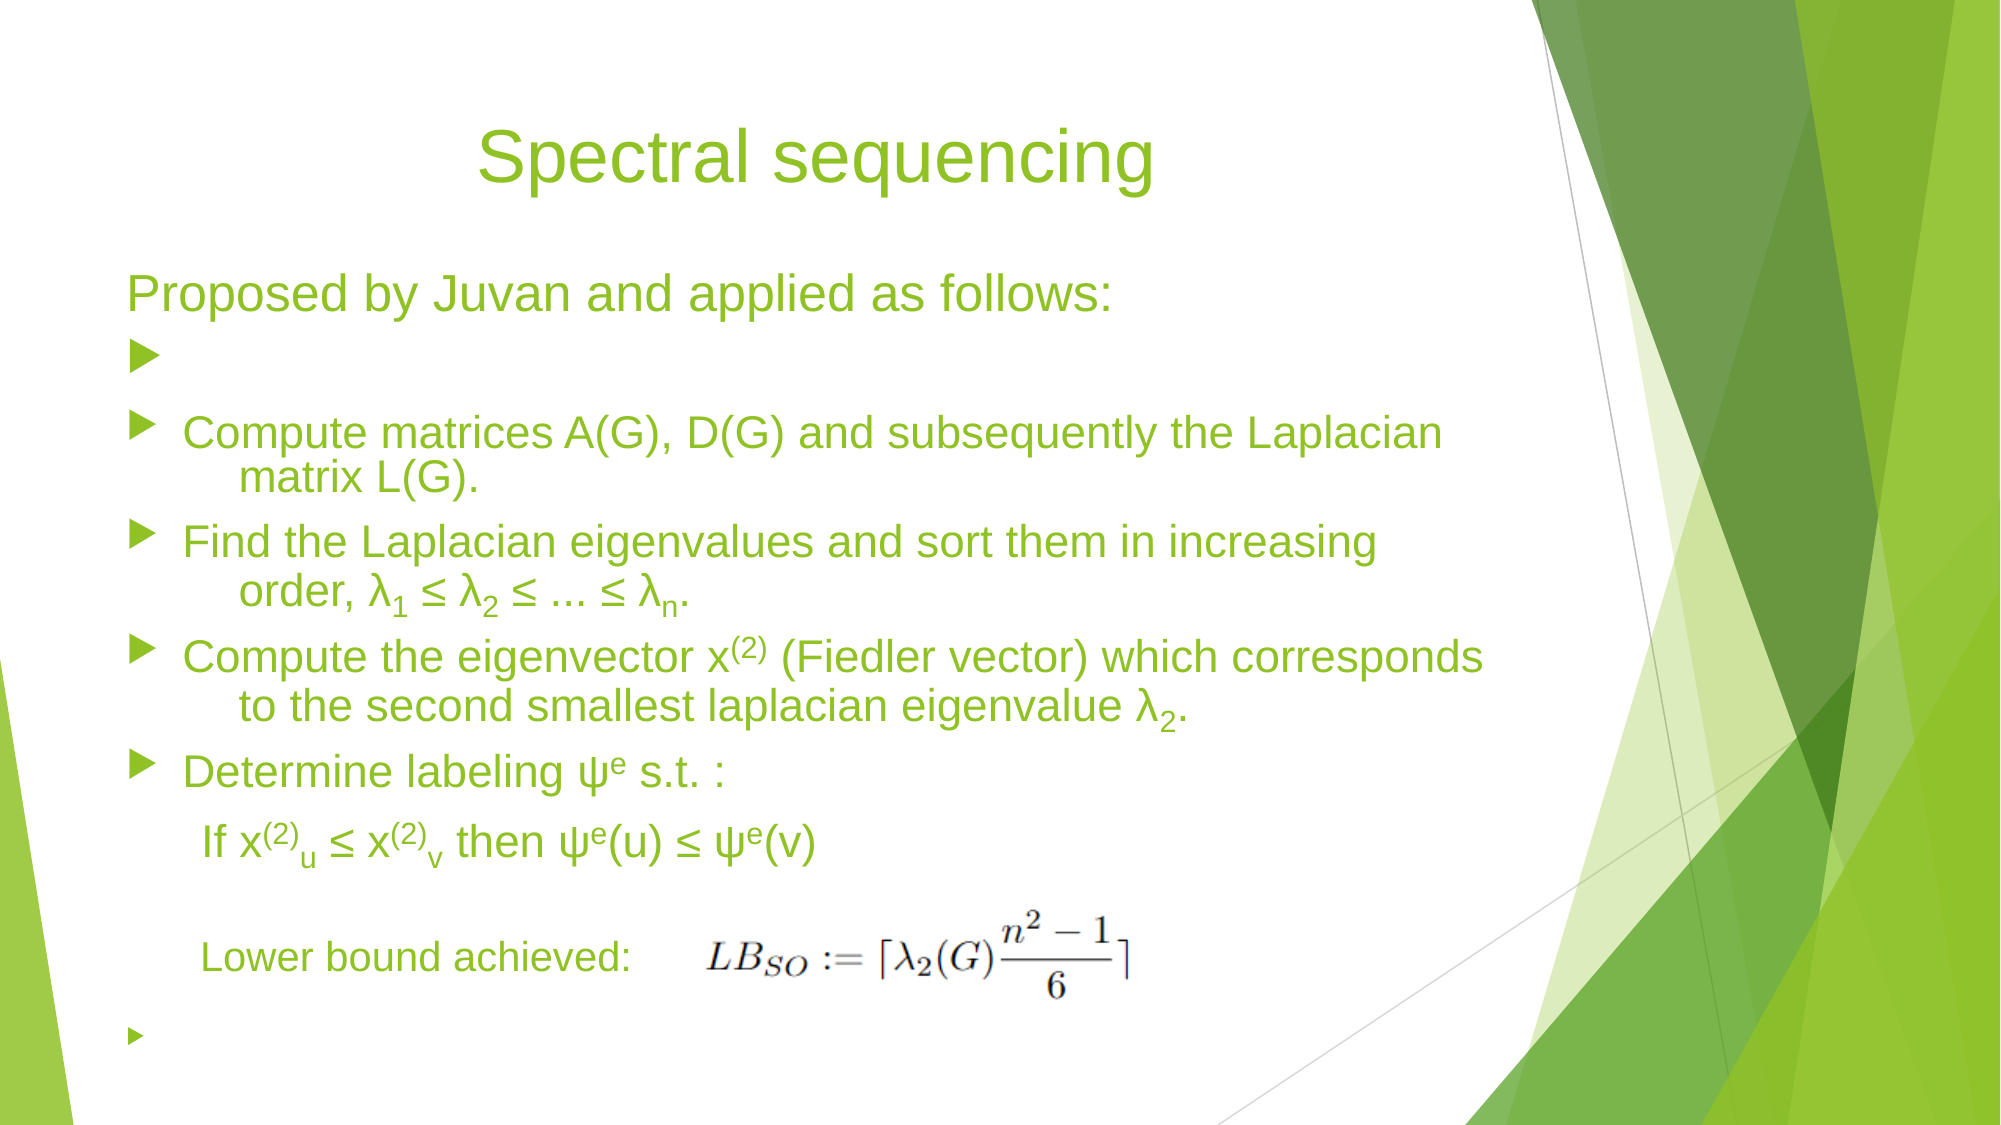

# Spectral sequencing
Proposed by Juvan and applied as follows:
Compute matrices A(G), D(G) and subsequently the Laplacian matrix L(G).
Find the Laplacian eigenvalues and sort them in increasing order, λ1 ≤ λ2 ≤ ... ≤ λn.
Compute the eigenvector x(2) (Fiedler vector) which corresponds to the second smallest laplacian eigenvalue λ2.
Determine labeling ψe s.t. :
	If x(2)u ≤ x(2)v then ψe(u) ≤ ψe(v)
Lower bound achieved: